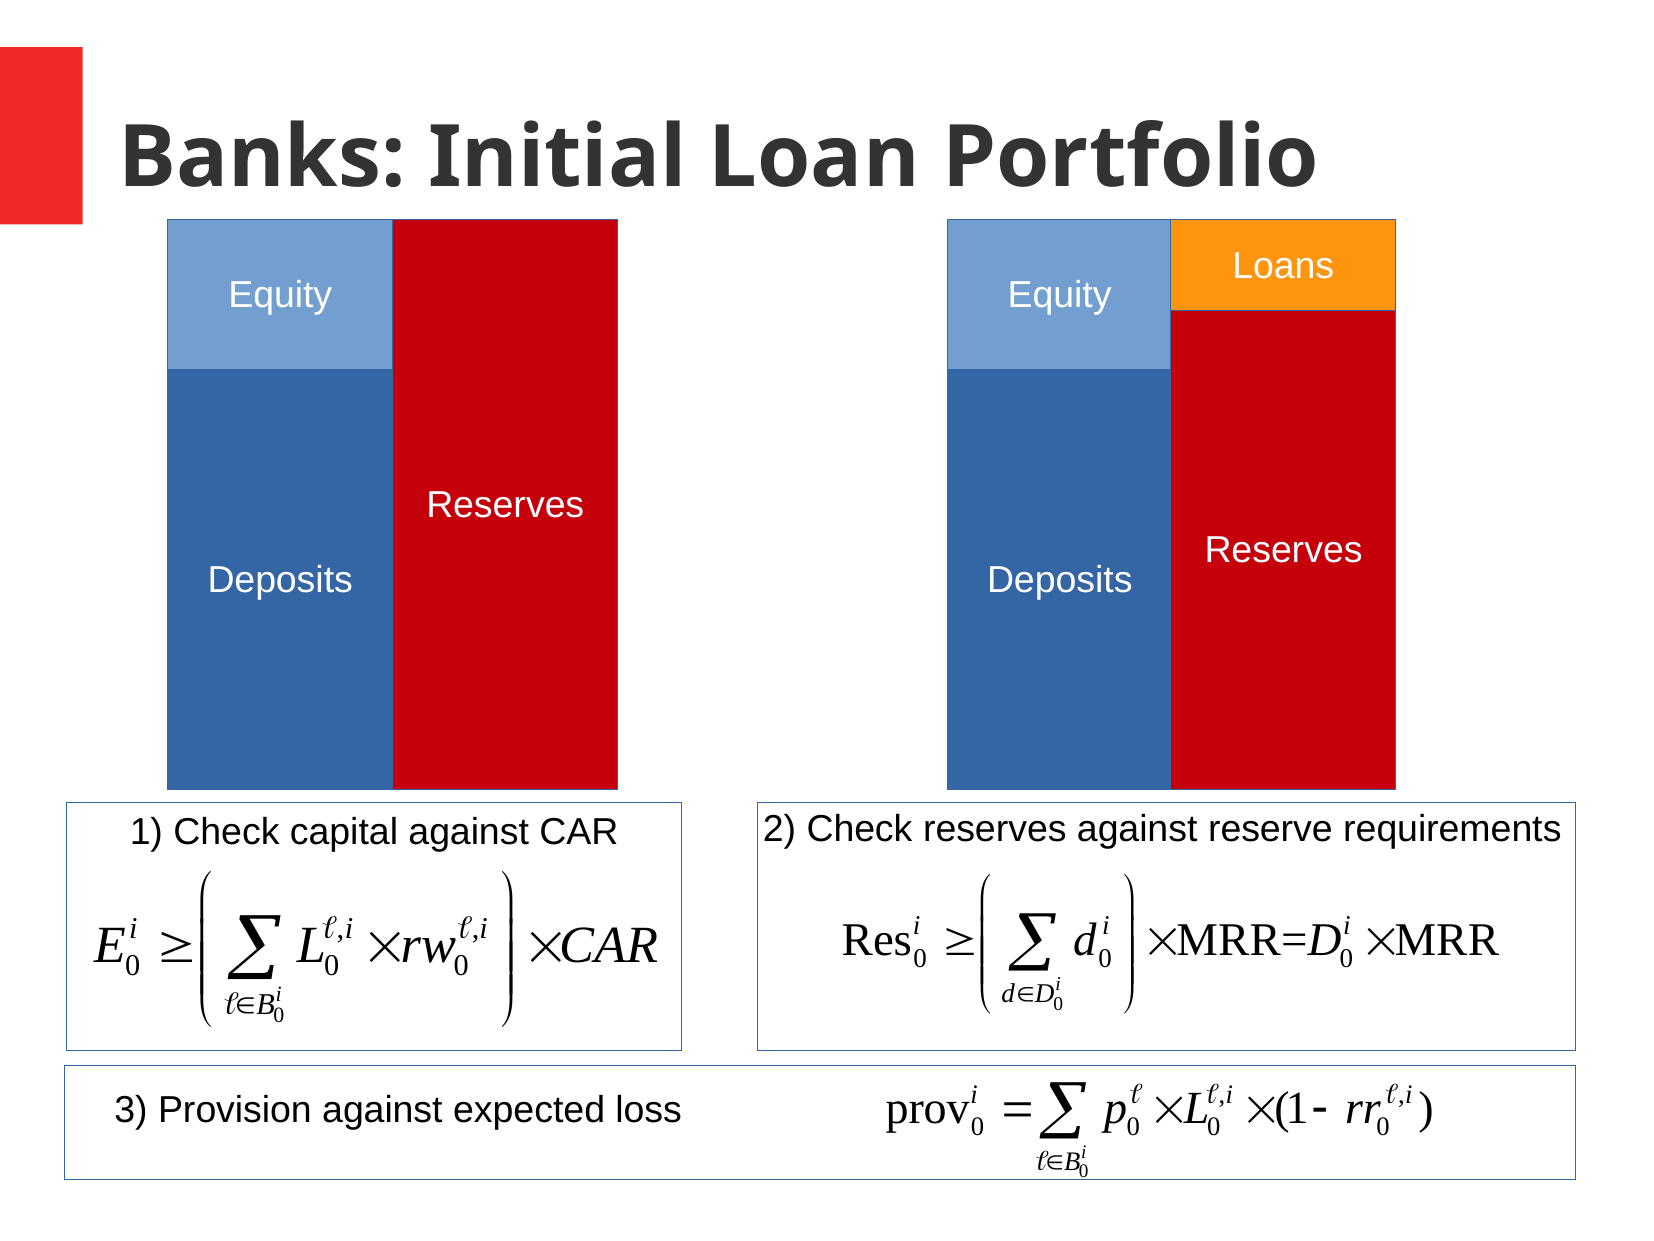

# Banks: Initial Loan Portfolio
Equity
Reserves
Equity
Loans
Reserves
Deposits
Deposits
2) Check reserves against reserve requirements
1) Check capital against CAR
3) Provision against expected loss